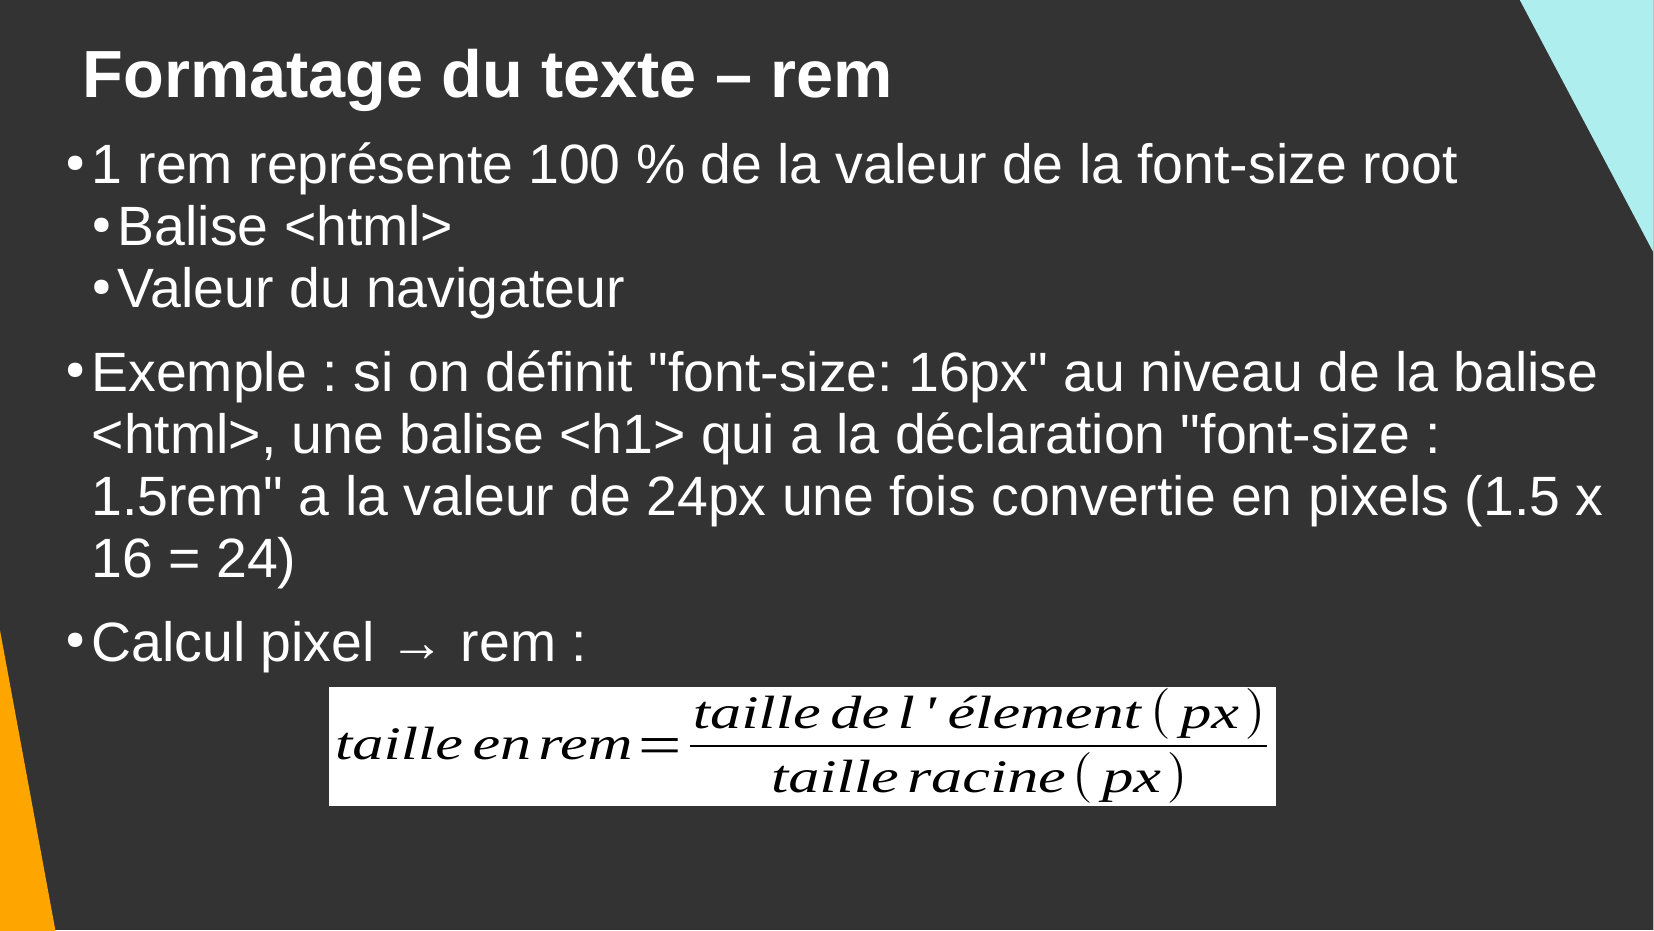

# Formatage du texte – rem
1 rem représente 100 % de la valeur de la font-size root
Balise <html>
Valeur du navigateur
Exemple : si on définit "font-size: 16px" au niveau de la balise <html>, une balise <h1> qui a la déclaration "font-size : 1.5rem" a la valeur de 24px une fois convertie en pixels (1.5 x 16 = 24)
Calcul pixel → rem :